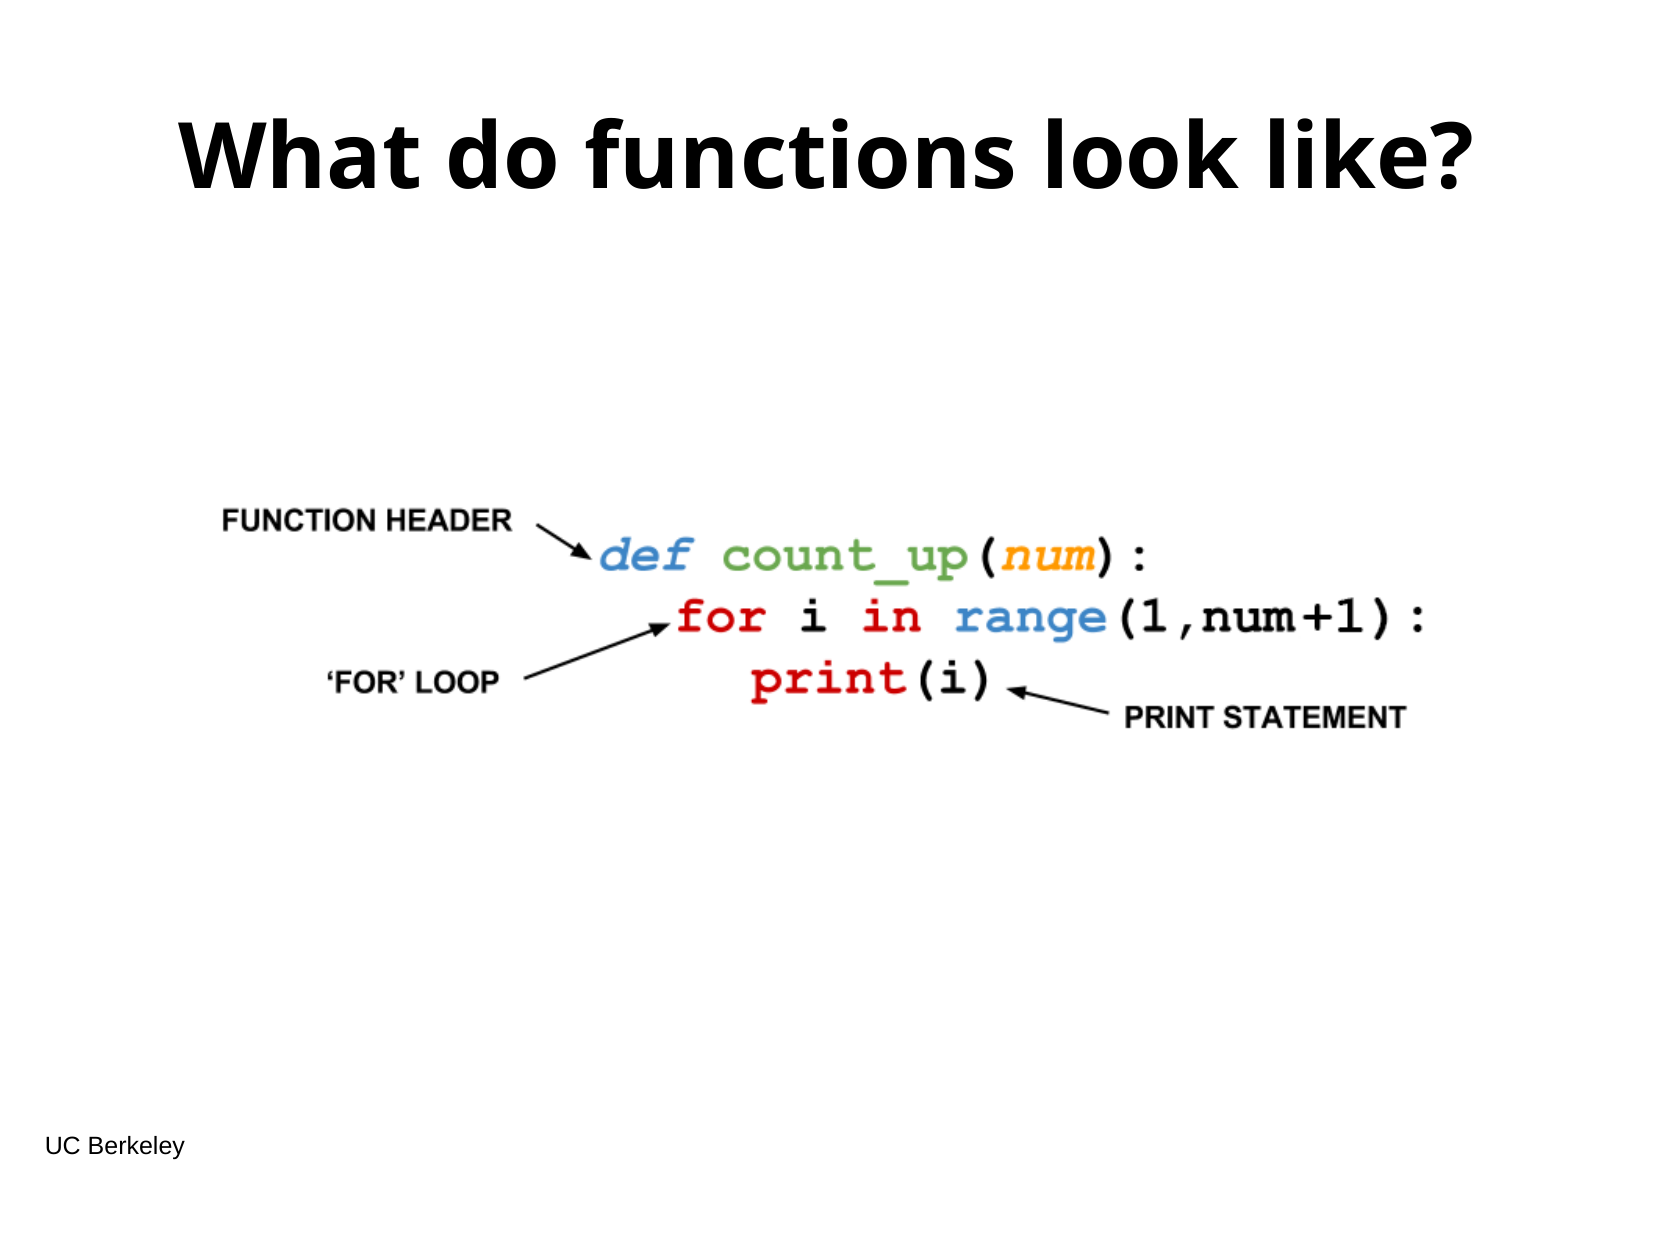

# What do functions look like?
UC Berkeley